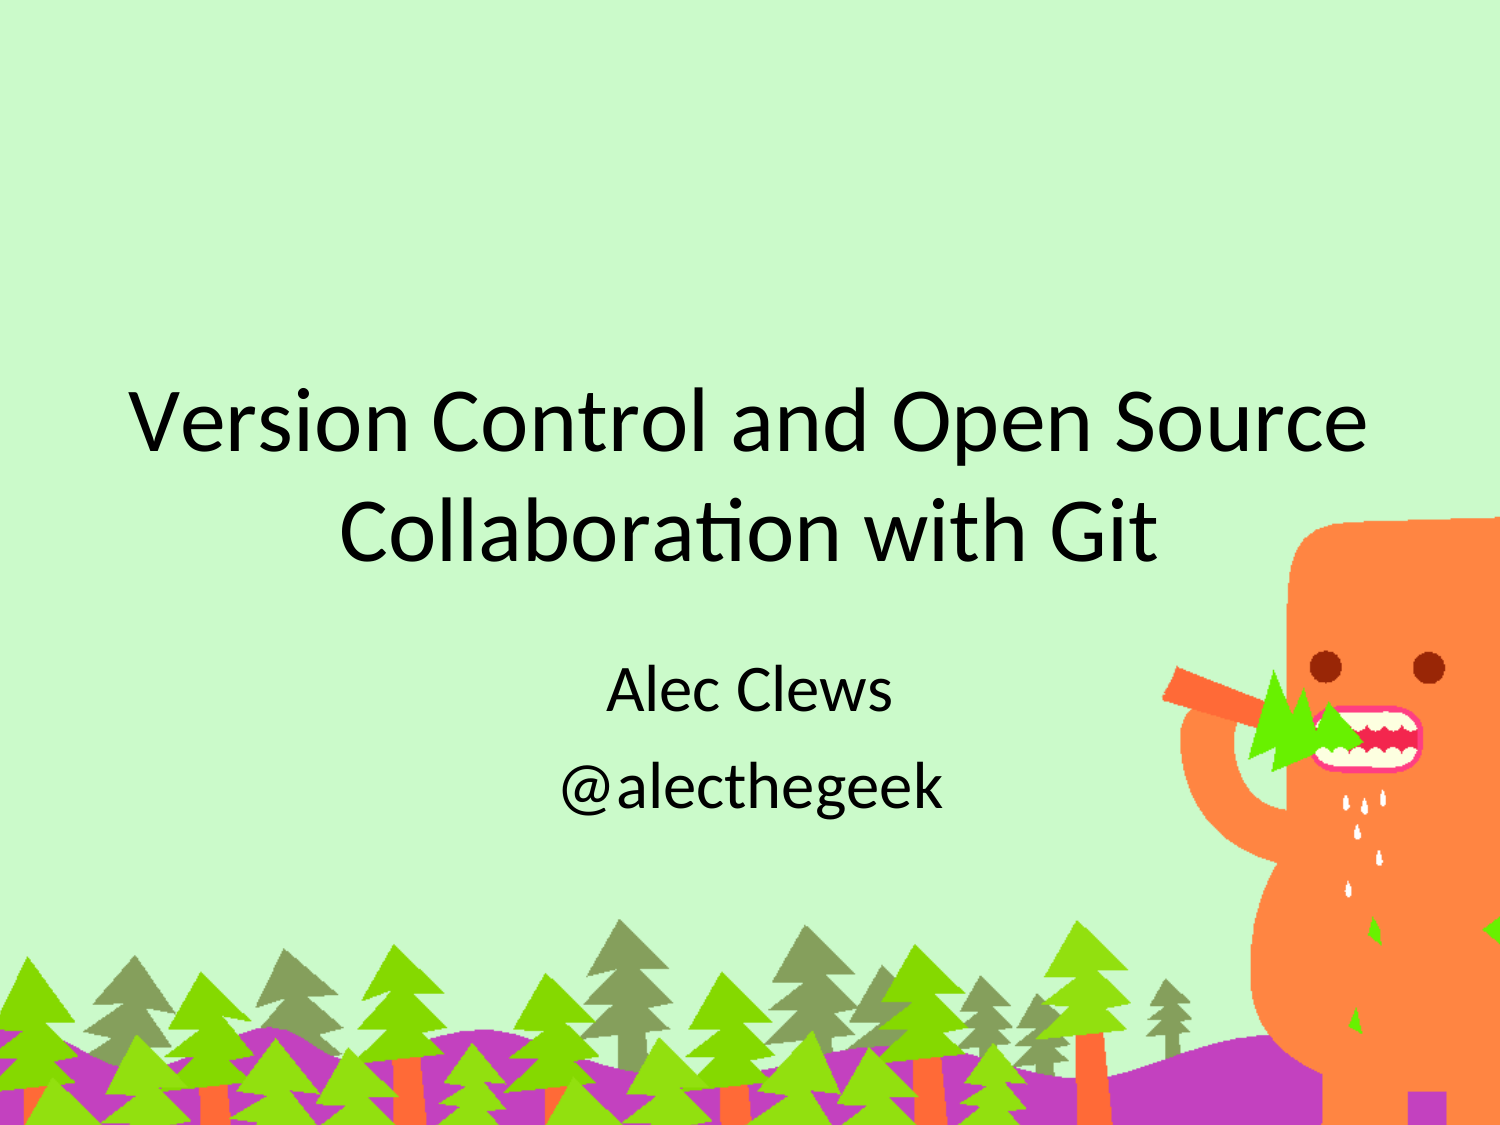

Version Control and Open Source Collaboration with Git
Alec Clews
@alecthegeek